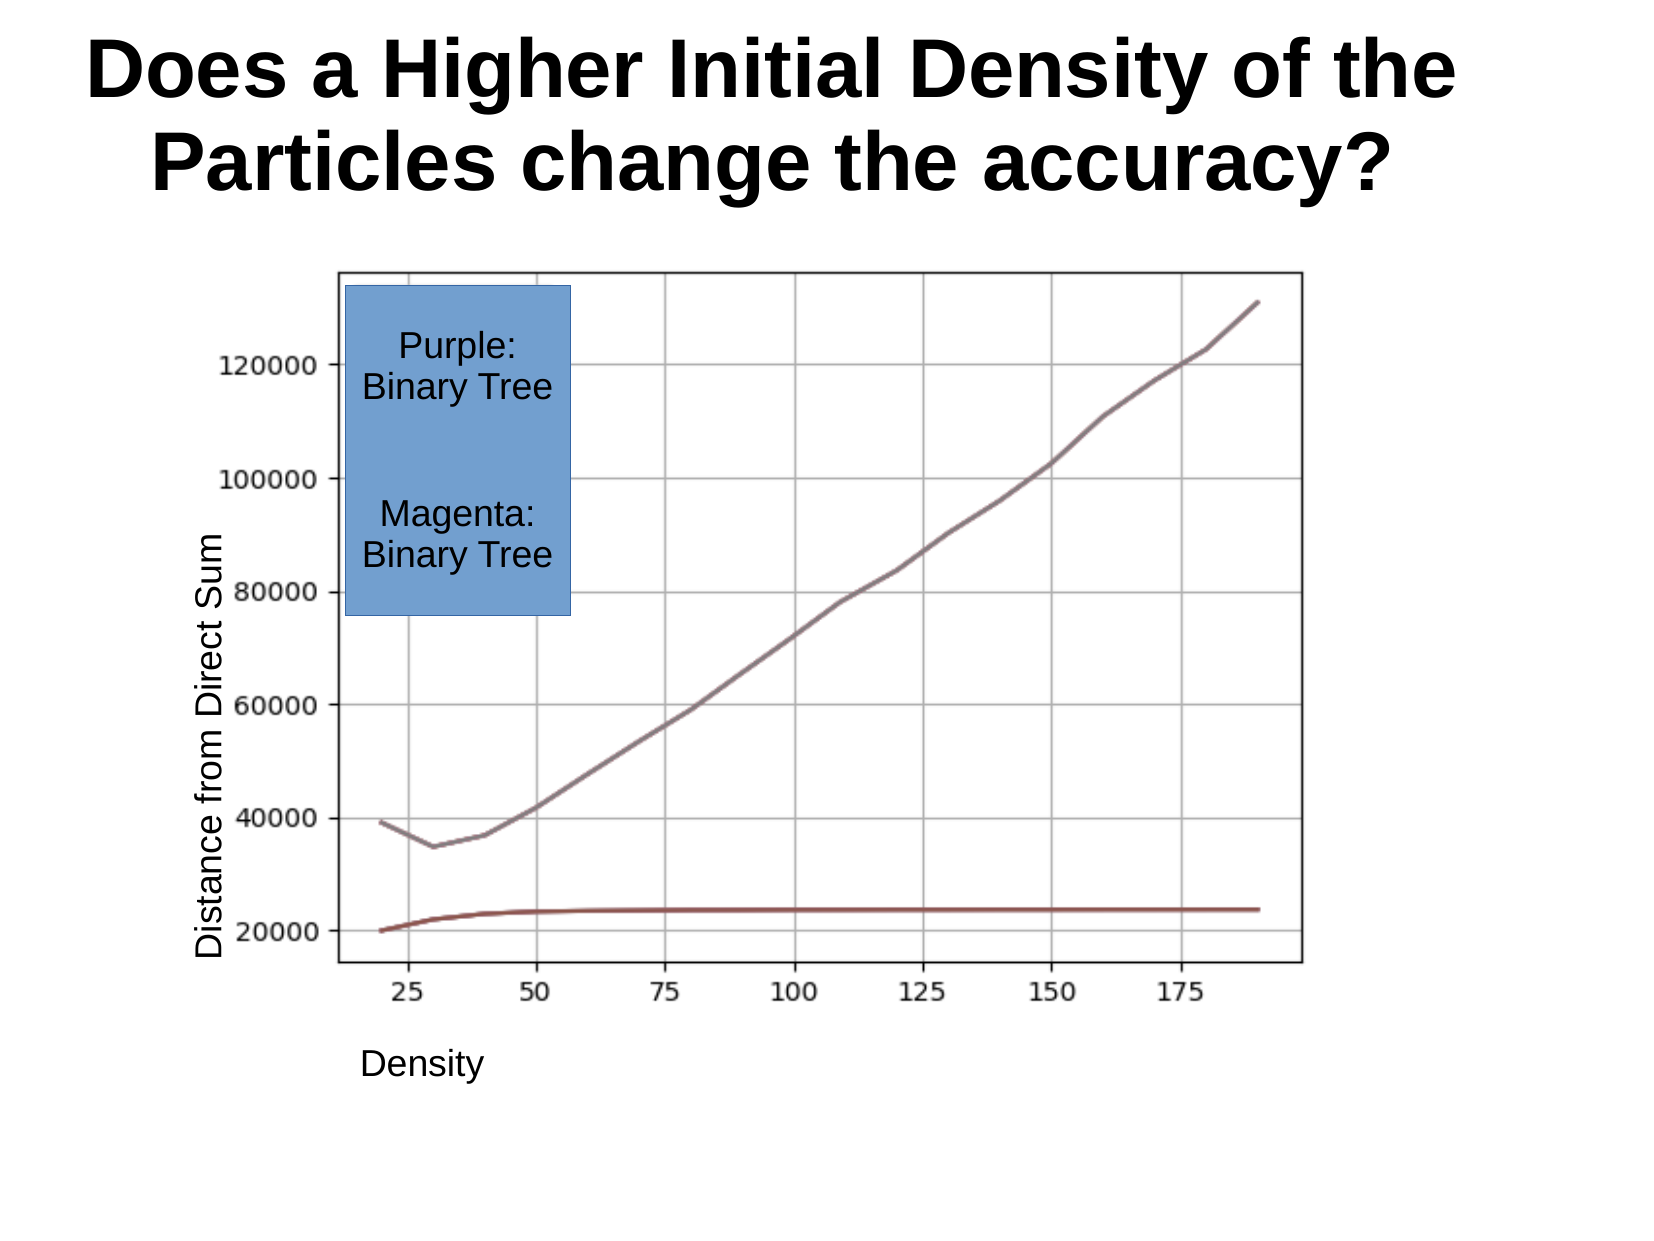

Does a Higher Initial Density of the Particles change the accuracy?
Purple:
Binary Tree
Magenta:
Binary Tree
Distance from Direct Sum
Density